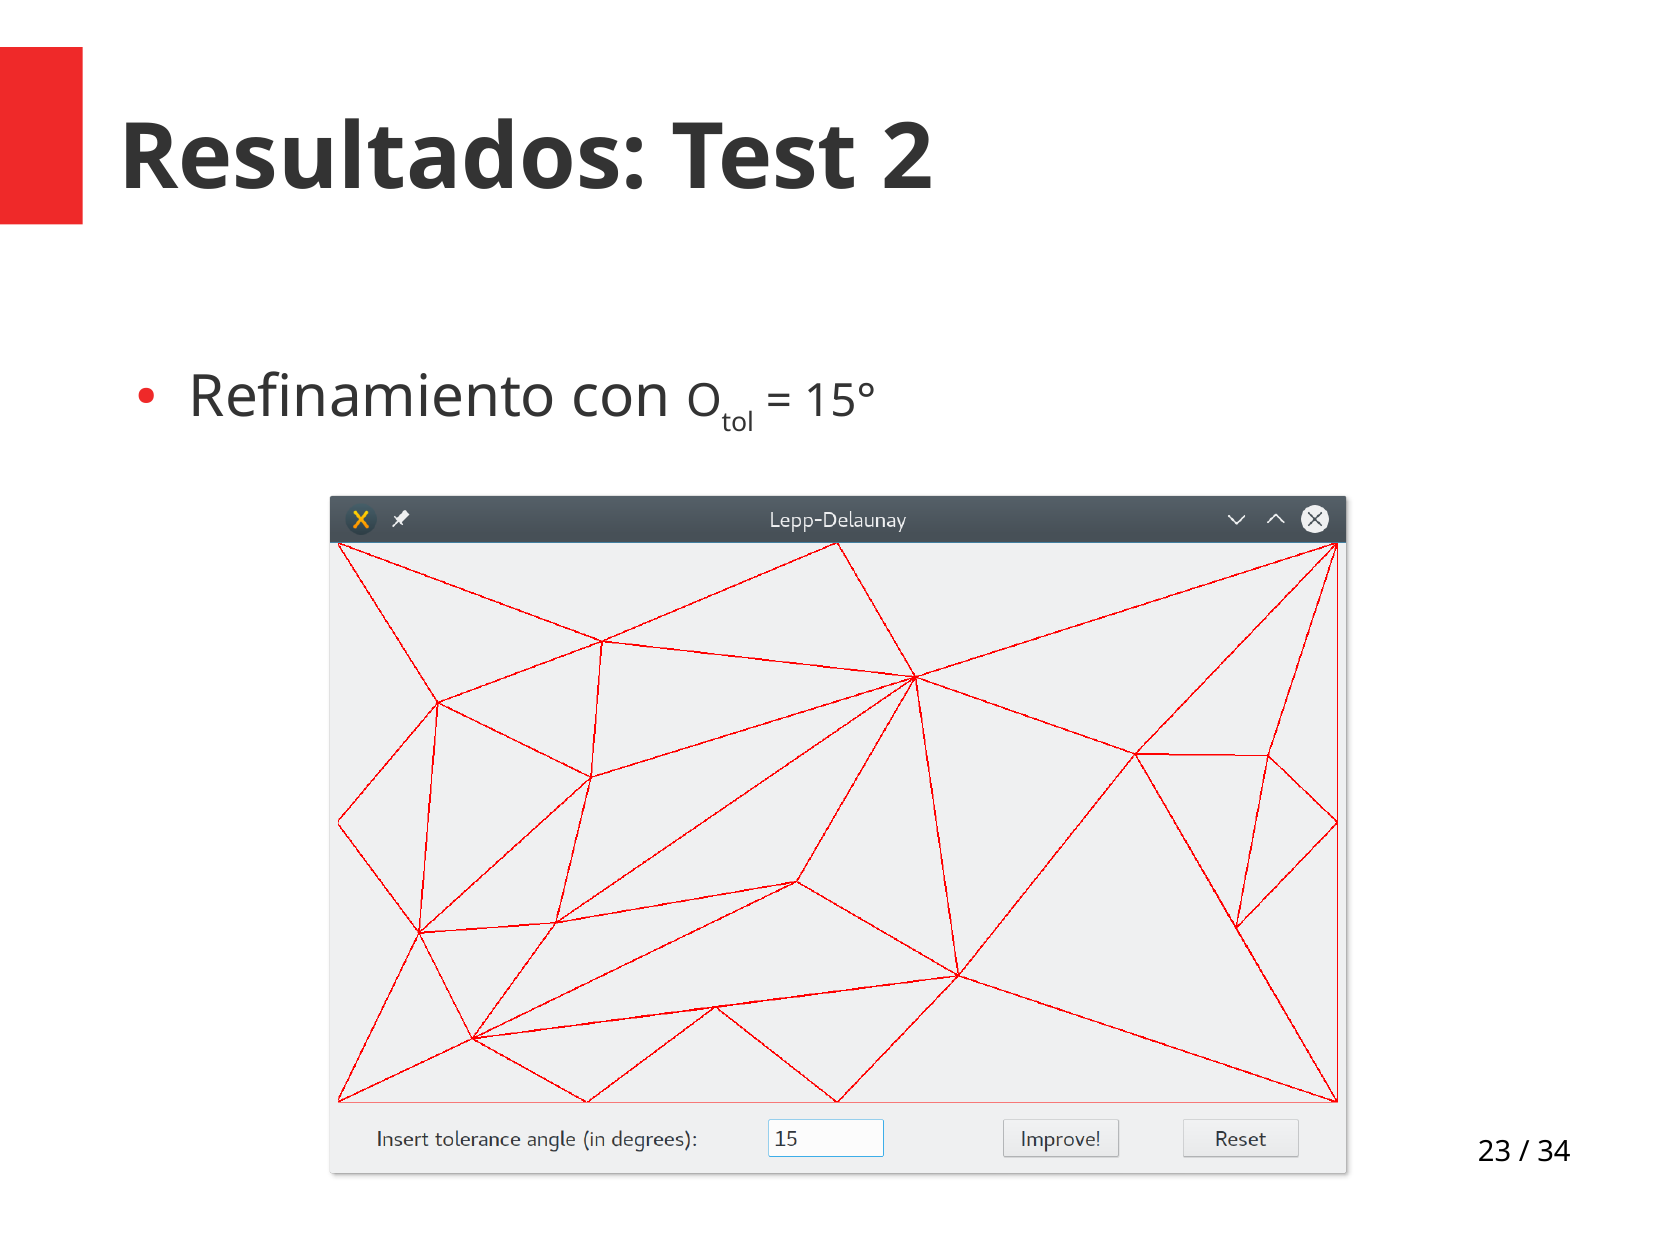

# Resultados: Test 2
Refinamiento con Otol = 15°
23